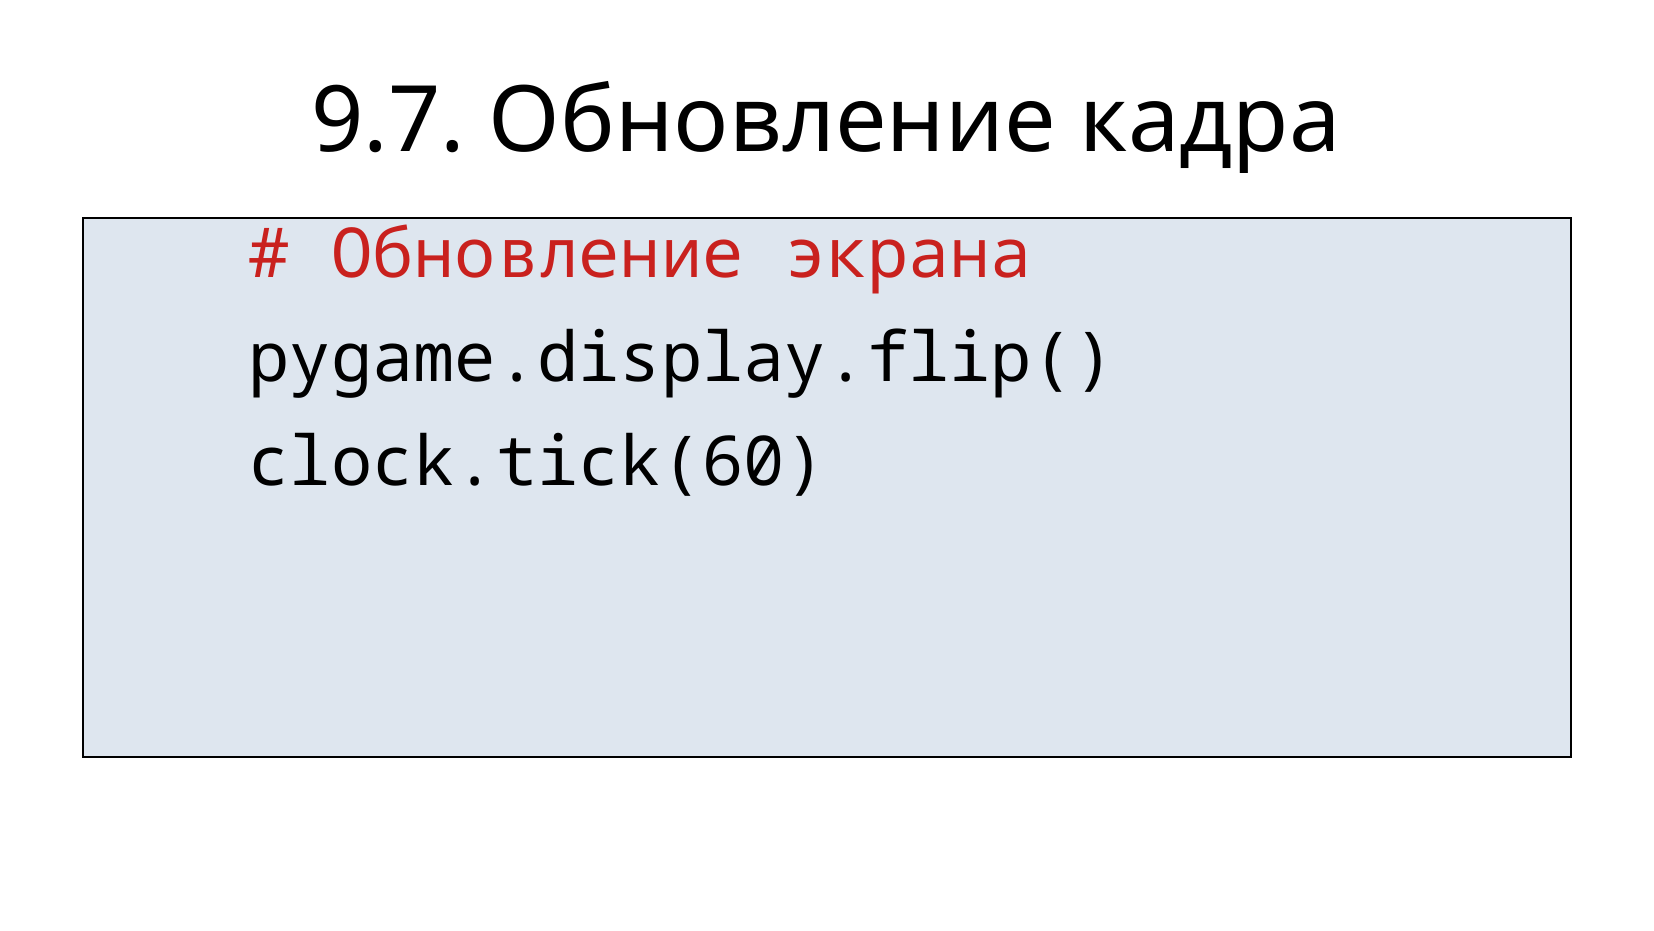

# 9.7. Обновление кадра
 # Обновление экрана
 pygame.display.flip()
 clock.tick(60)